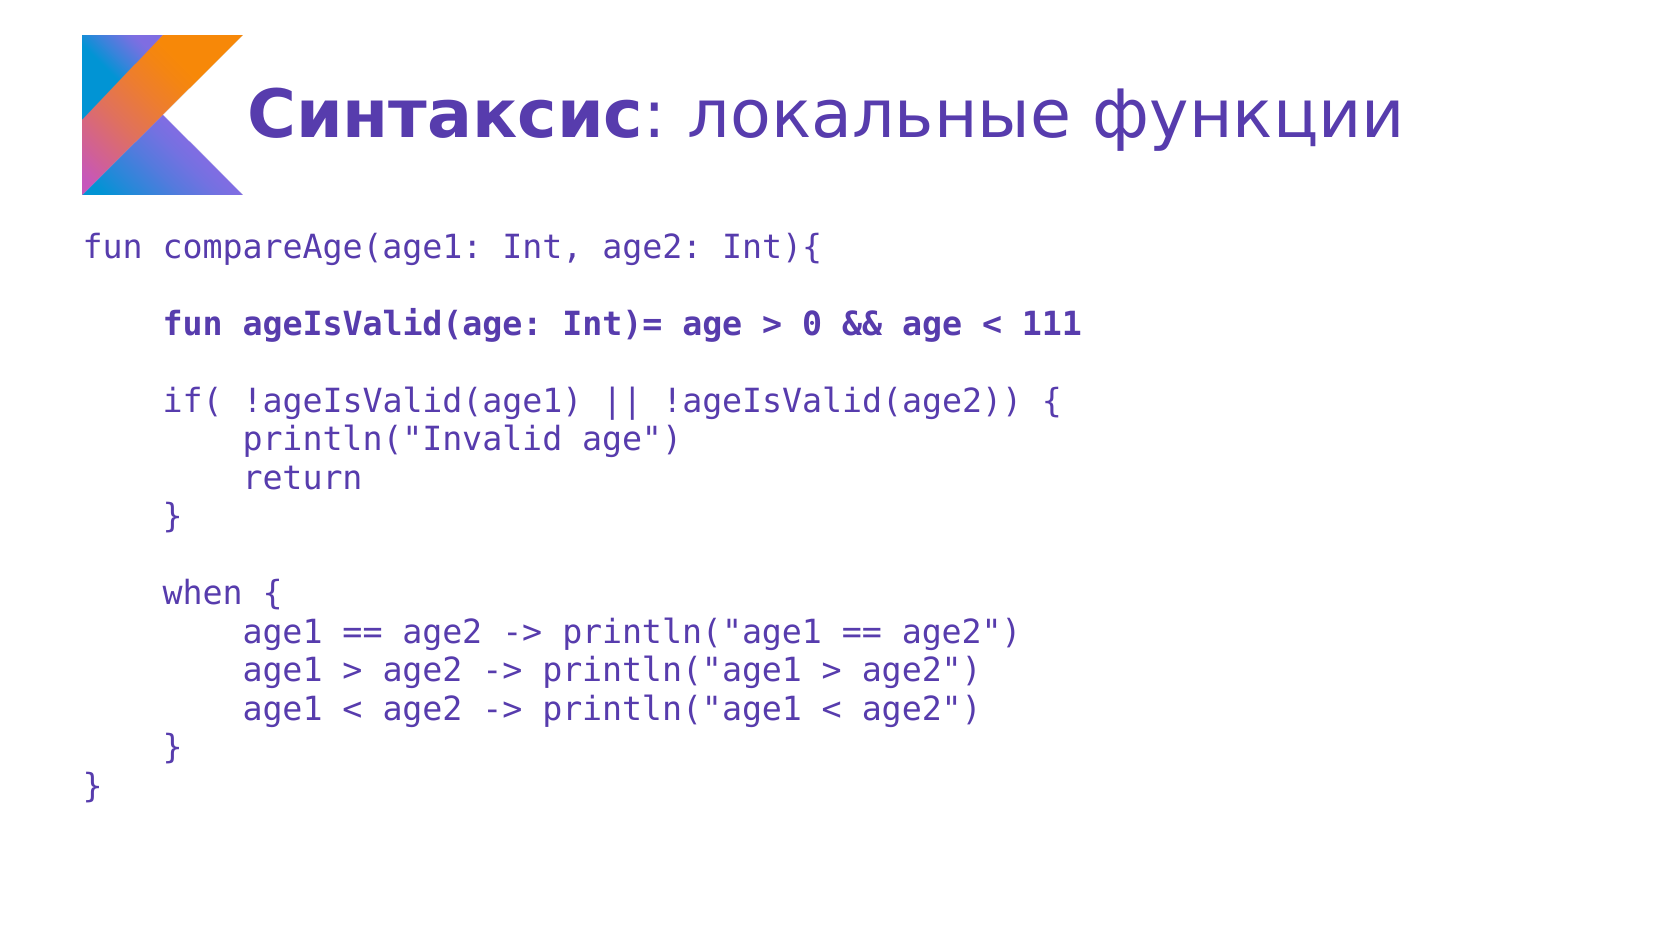

# Синтаксис: локальные функции
fun compareAge(age1: Int, age2: Int){
 fun ageIsValid(age: Int)= age > 0 && age < 111
 if( !ageIsValid(age1) || !ageIsValid(age2)) {
 println("Invalid age")
 return
 }
 when {
 age1 == age2 -> println("age1 == age2")
 age1 > age2 -> println("age1 > age2")
 age1 < age2 -> println("age1 < age2")
 }
}